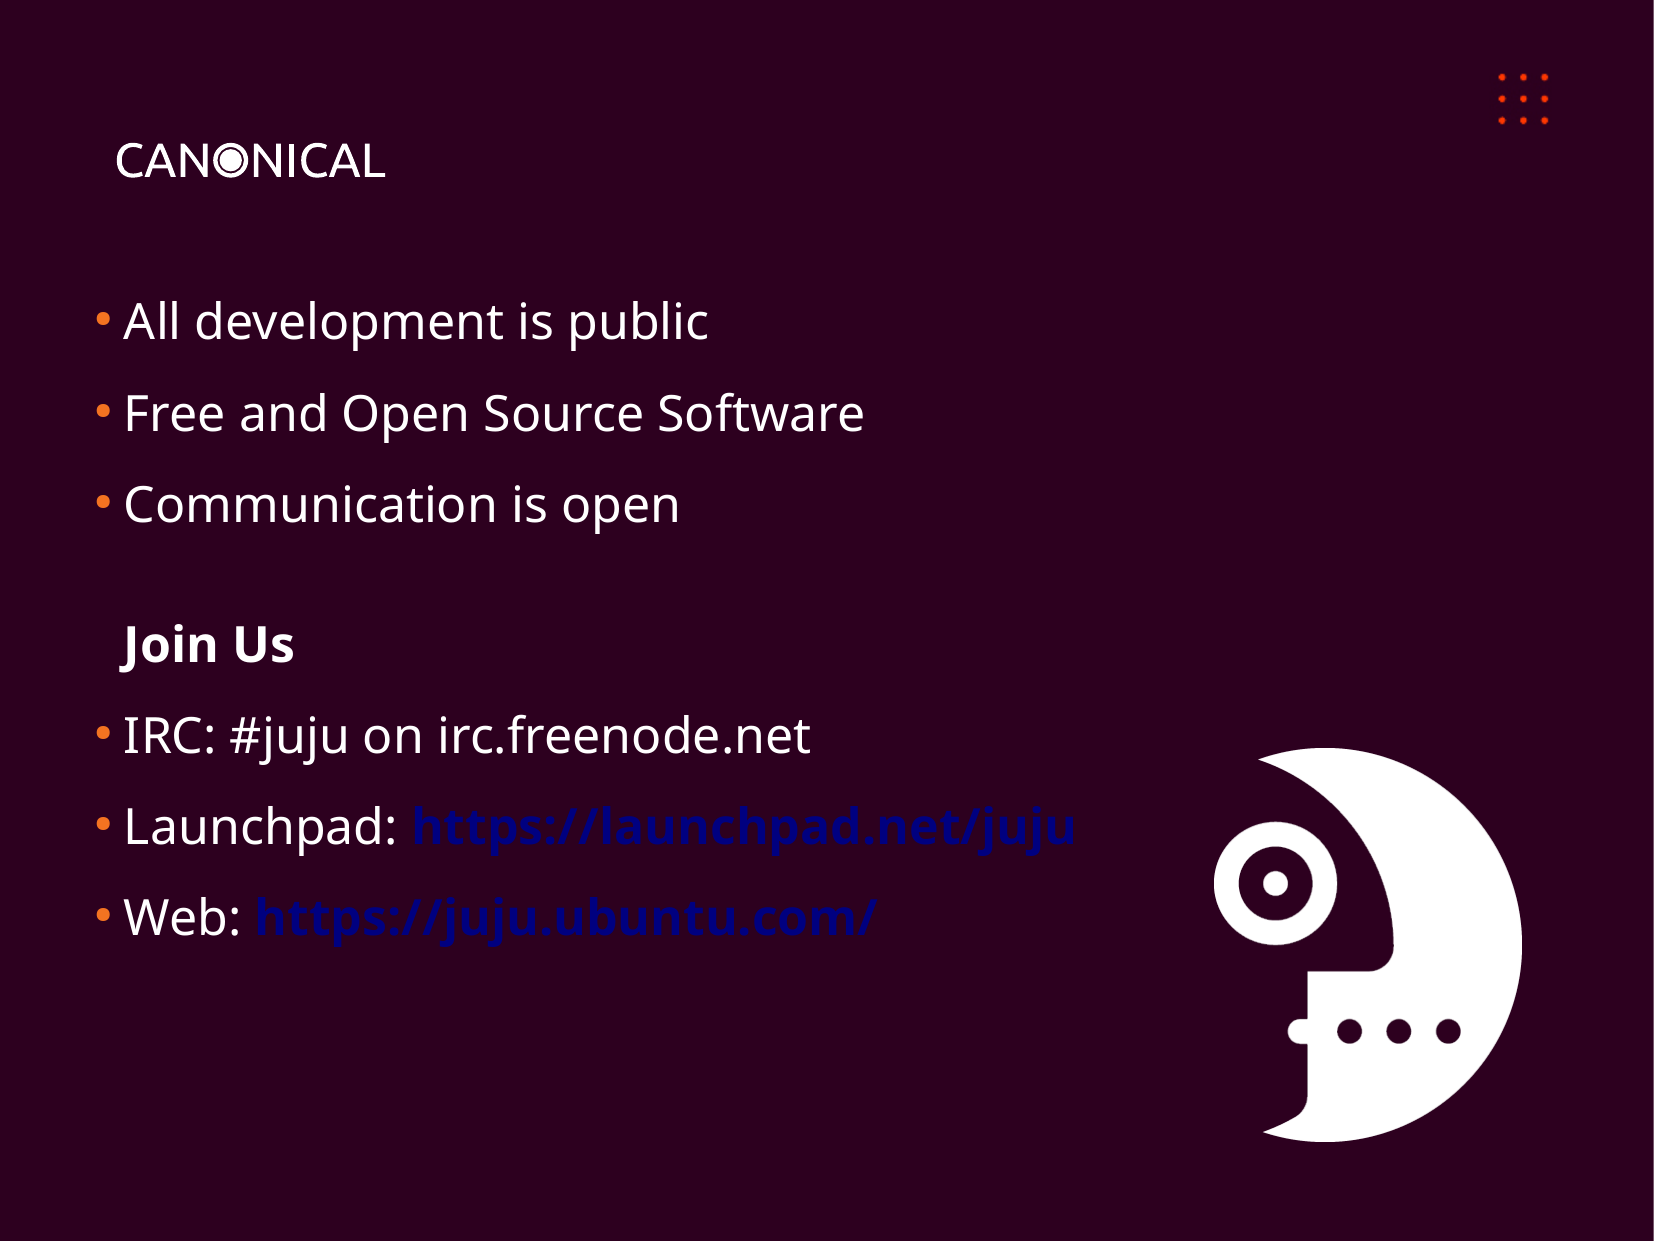

# All development is public
Free and Open Source Software
Communication is open
Join Us
IRC: #juju on irc.freenode.net
Launchpad: https://launchpad.net/juju
Web: https://juju.ubuntu.com/